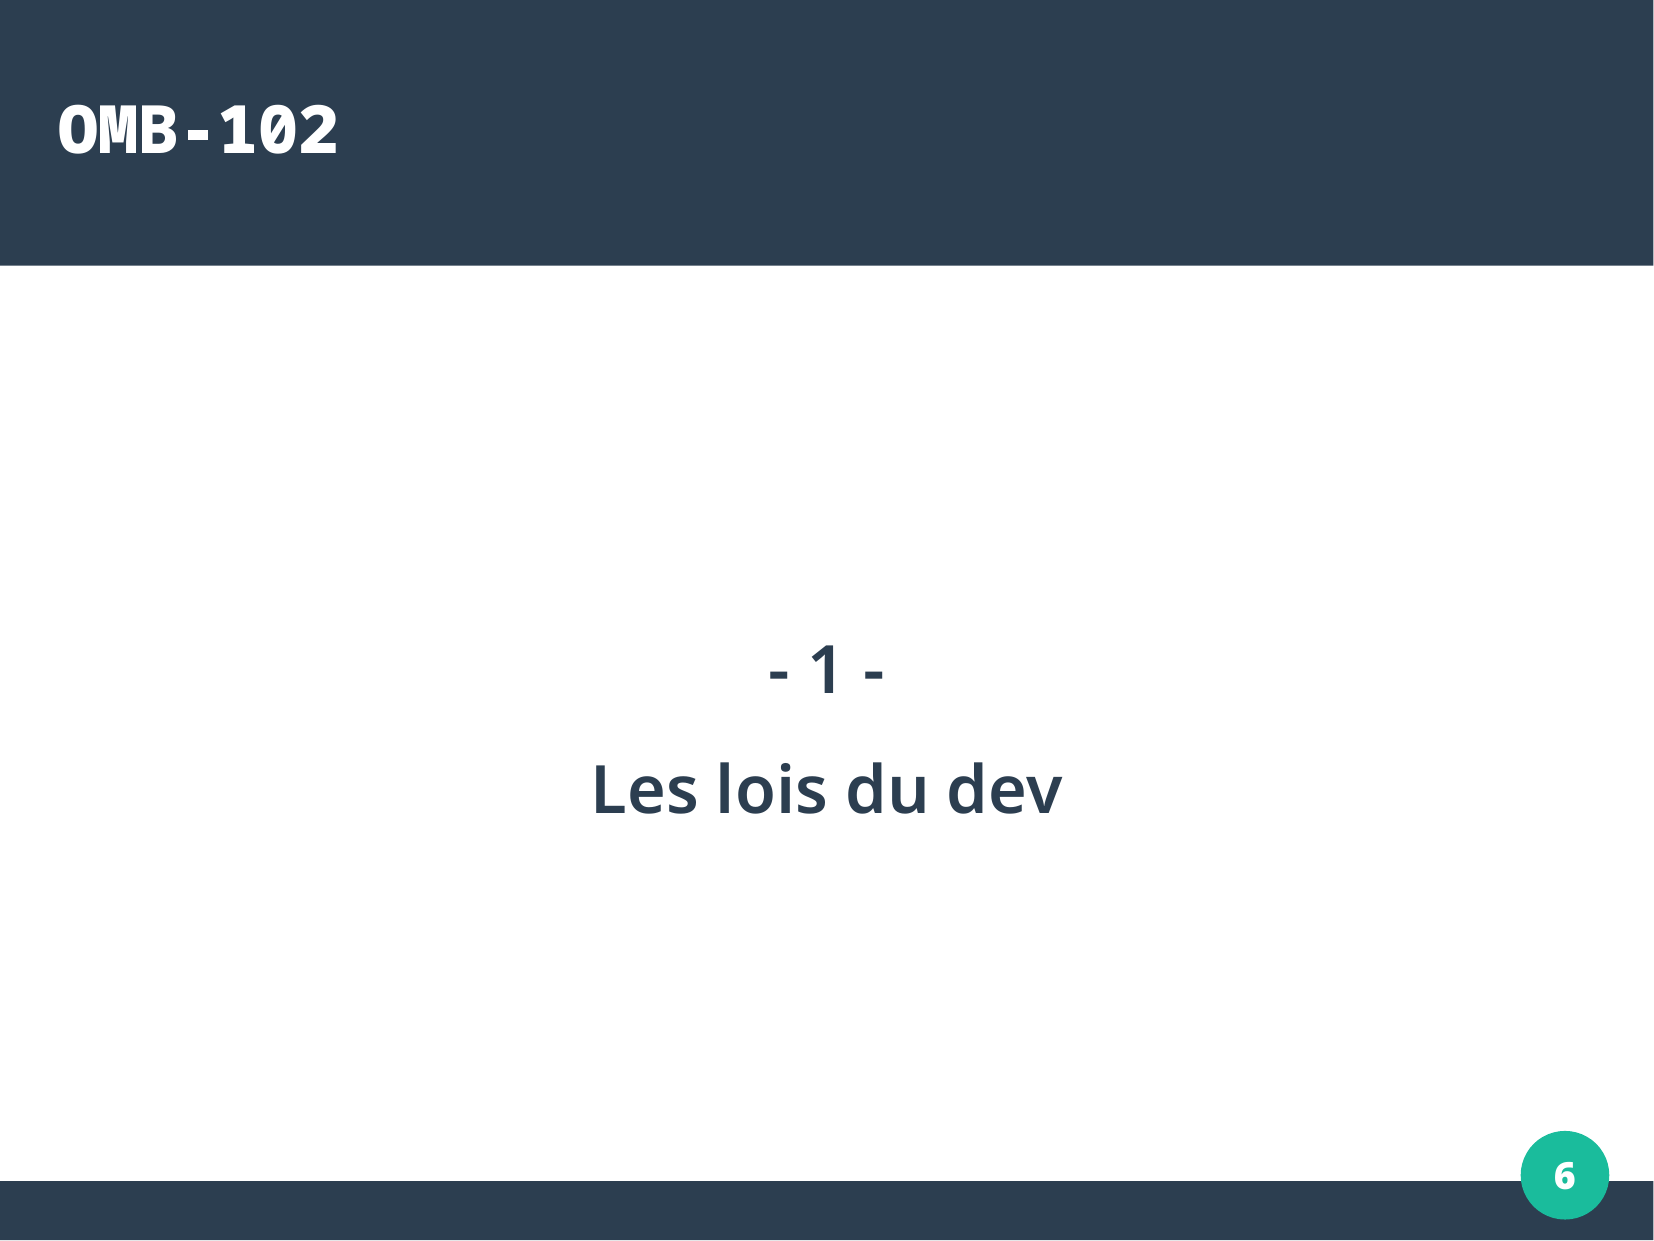

# OMB-102
- 1 -
Les lois du dev
6